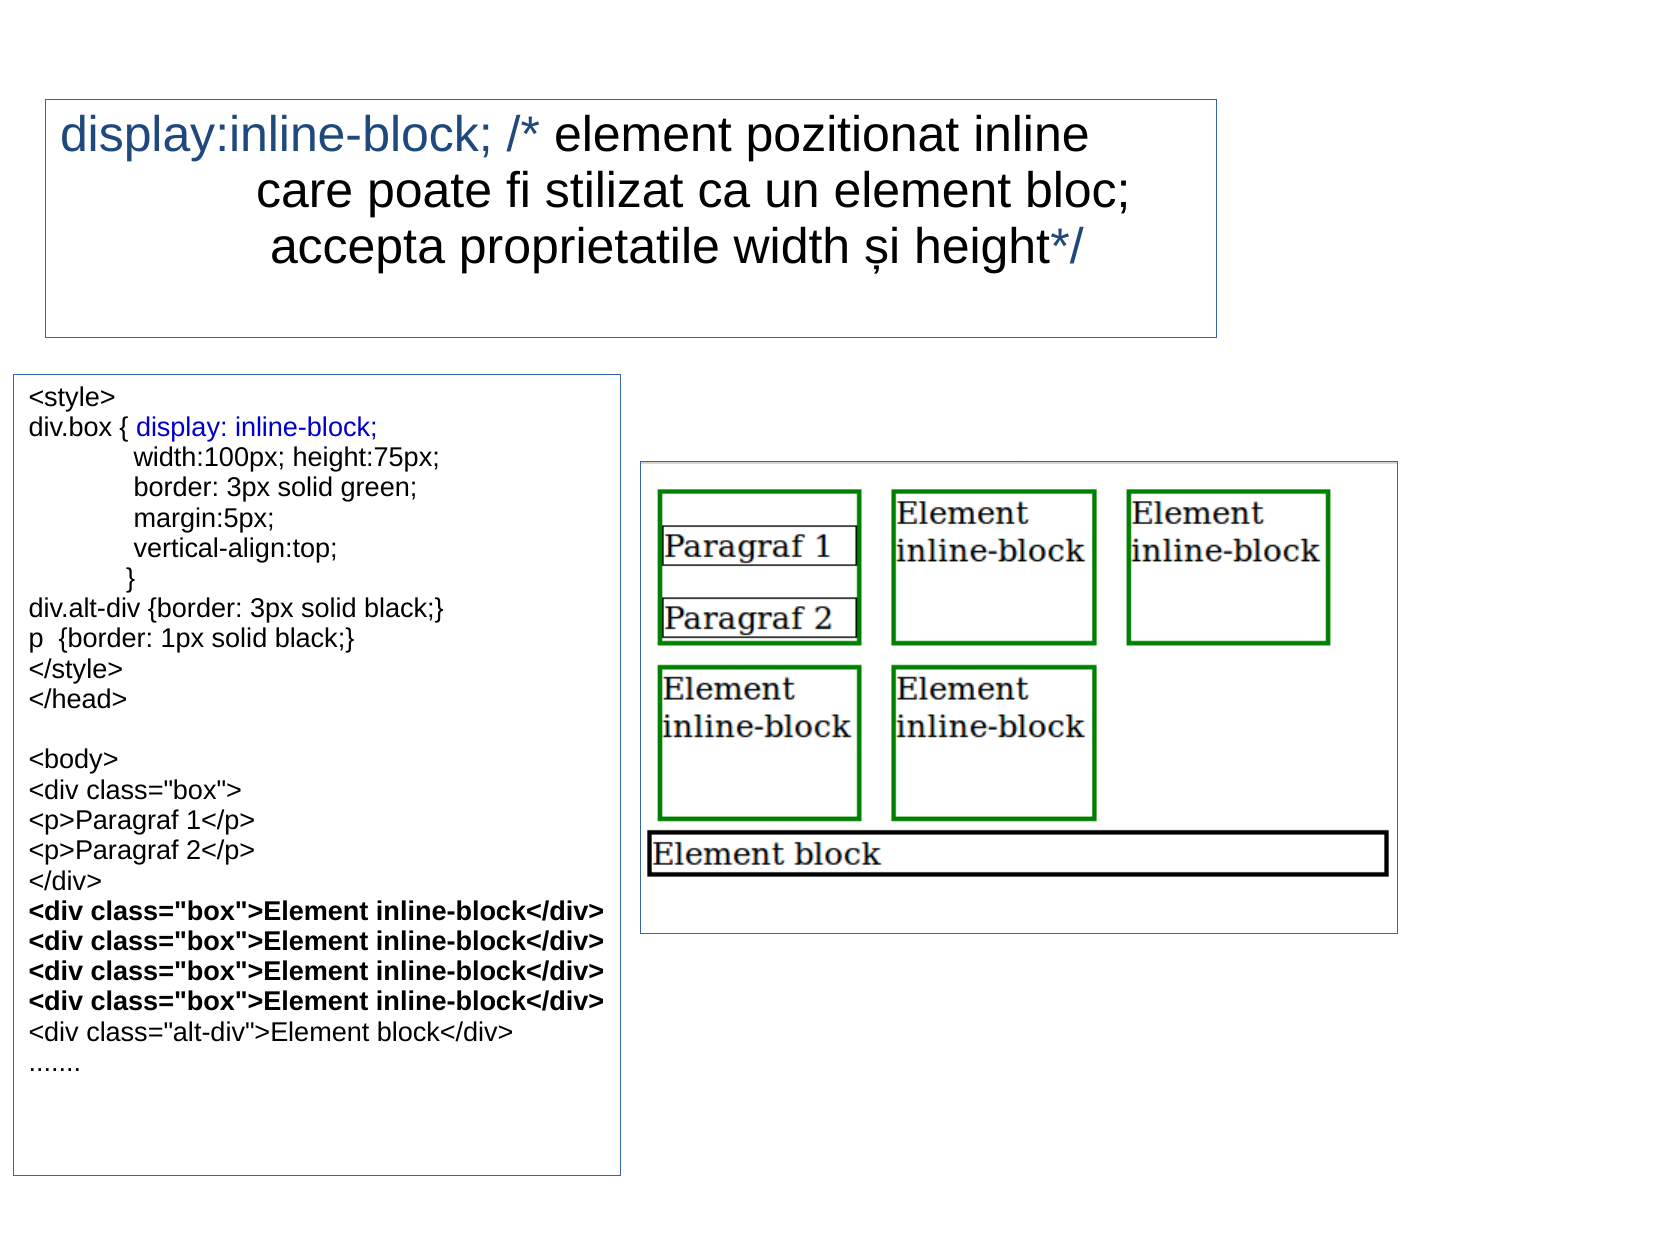

display:inline-block; /* element pozitionat inline
 care poate fi stilizat ca un element bloc;
 accepta proprietatile width și height*/
<style>
div.box { display: inline-block;
 width:100px; height:75px;
 border: 3px solid green;
 margin:5px;
 vertical-align:top;
 }
div.alt-div {border: 3px solid black;}
p {border: 1px solid black;}
</style>
</head>
<body>
<div class="box">
<p>Paragraf 1</p>
<p>Paragraf 2</p>
</div>
<div class="box">Element inline-block</div>
<div class="box">Element inline-block</div>
<div class="box">Element inline-block</div>
<div class="box">Element inline-block</div>
<div class="alt-div">Element block</div>
.......